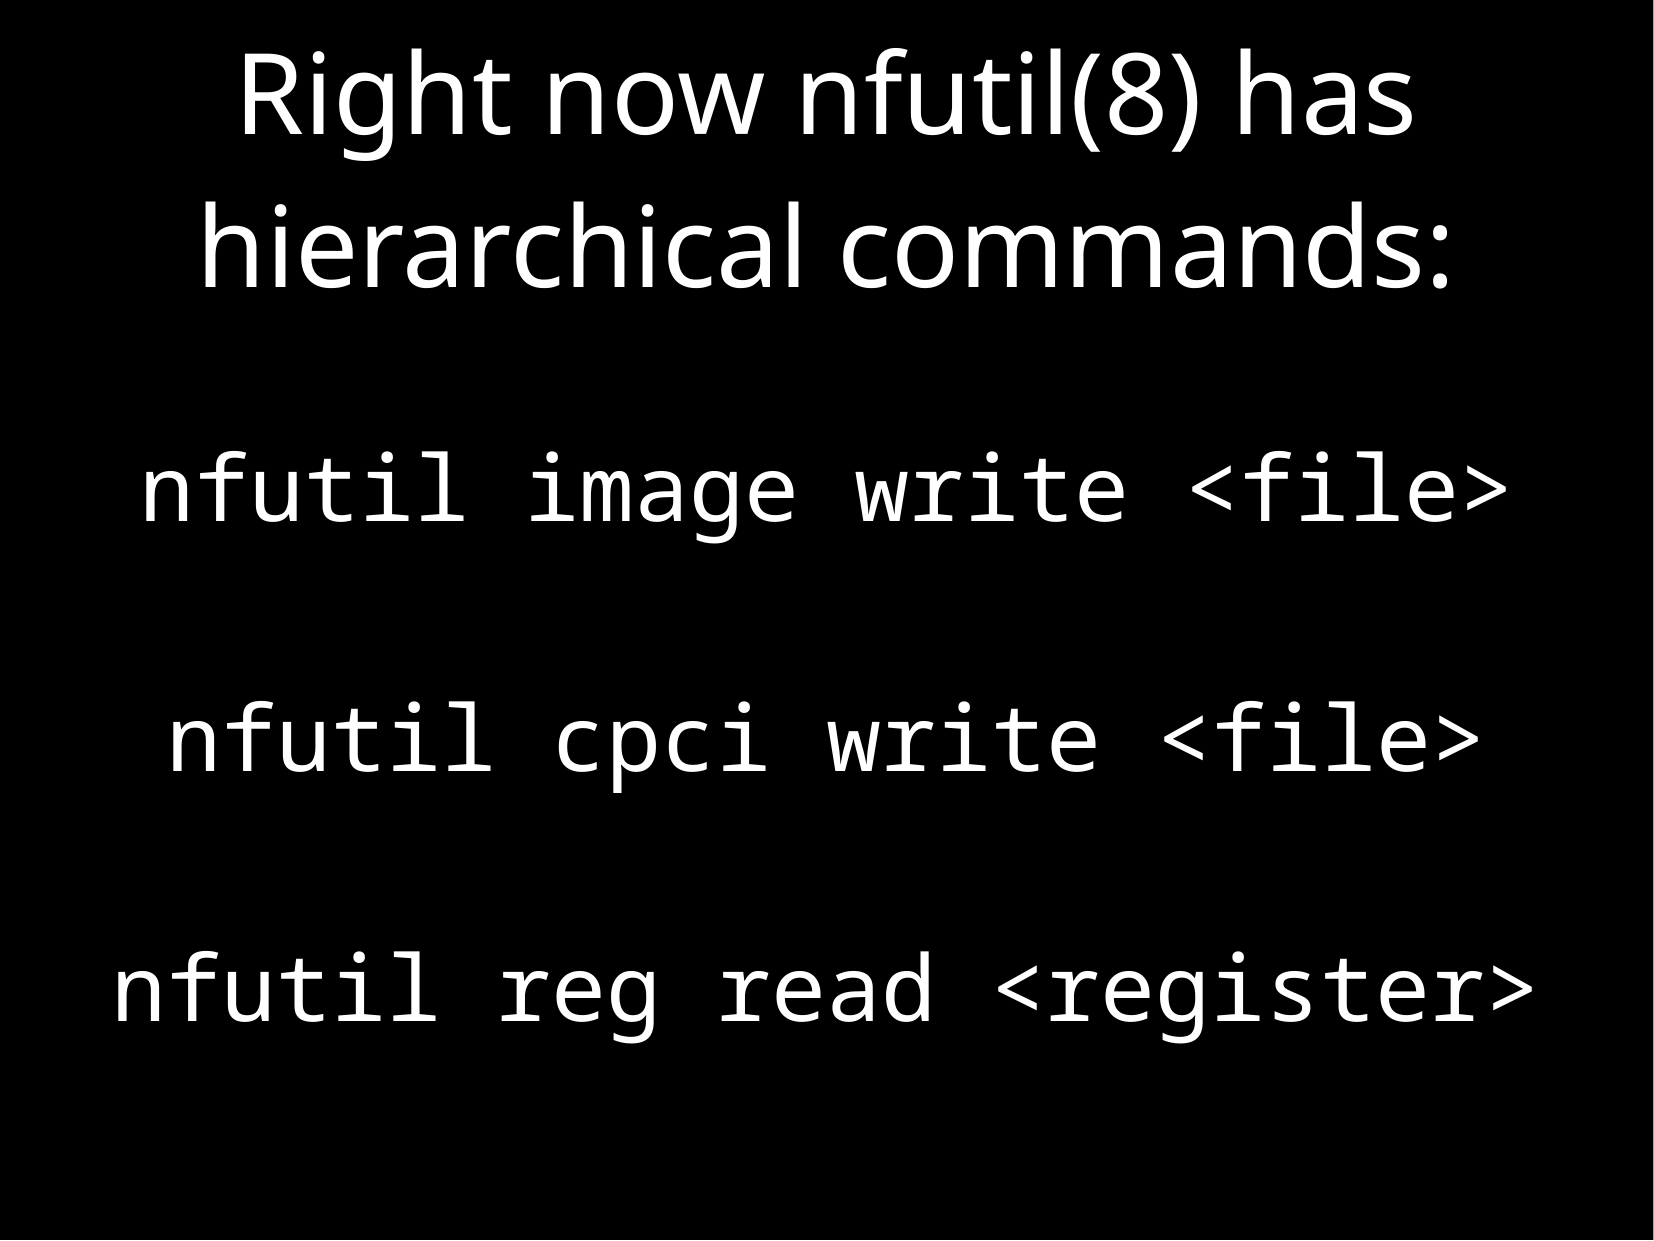

# Right now nfutil(8) has hierarchical commands: nfutil image write <file> nfutil cpci write <file> nfutil reg read <register>